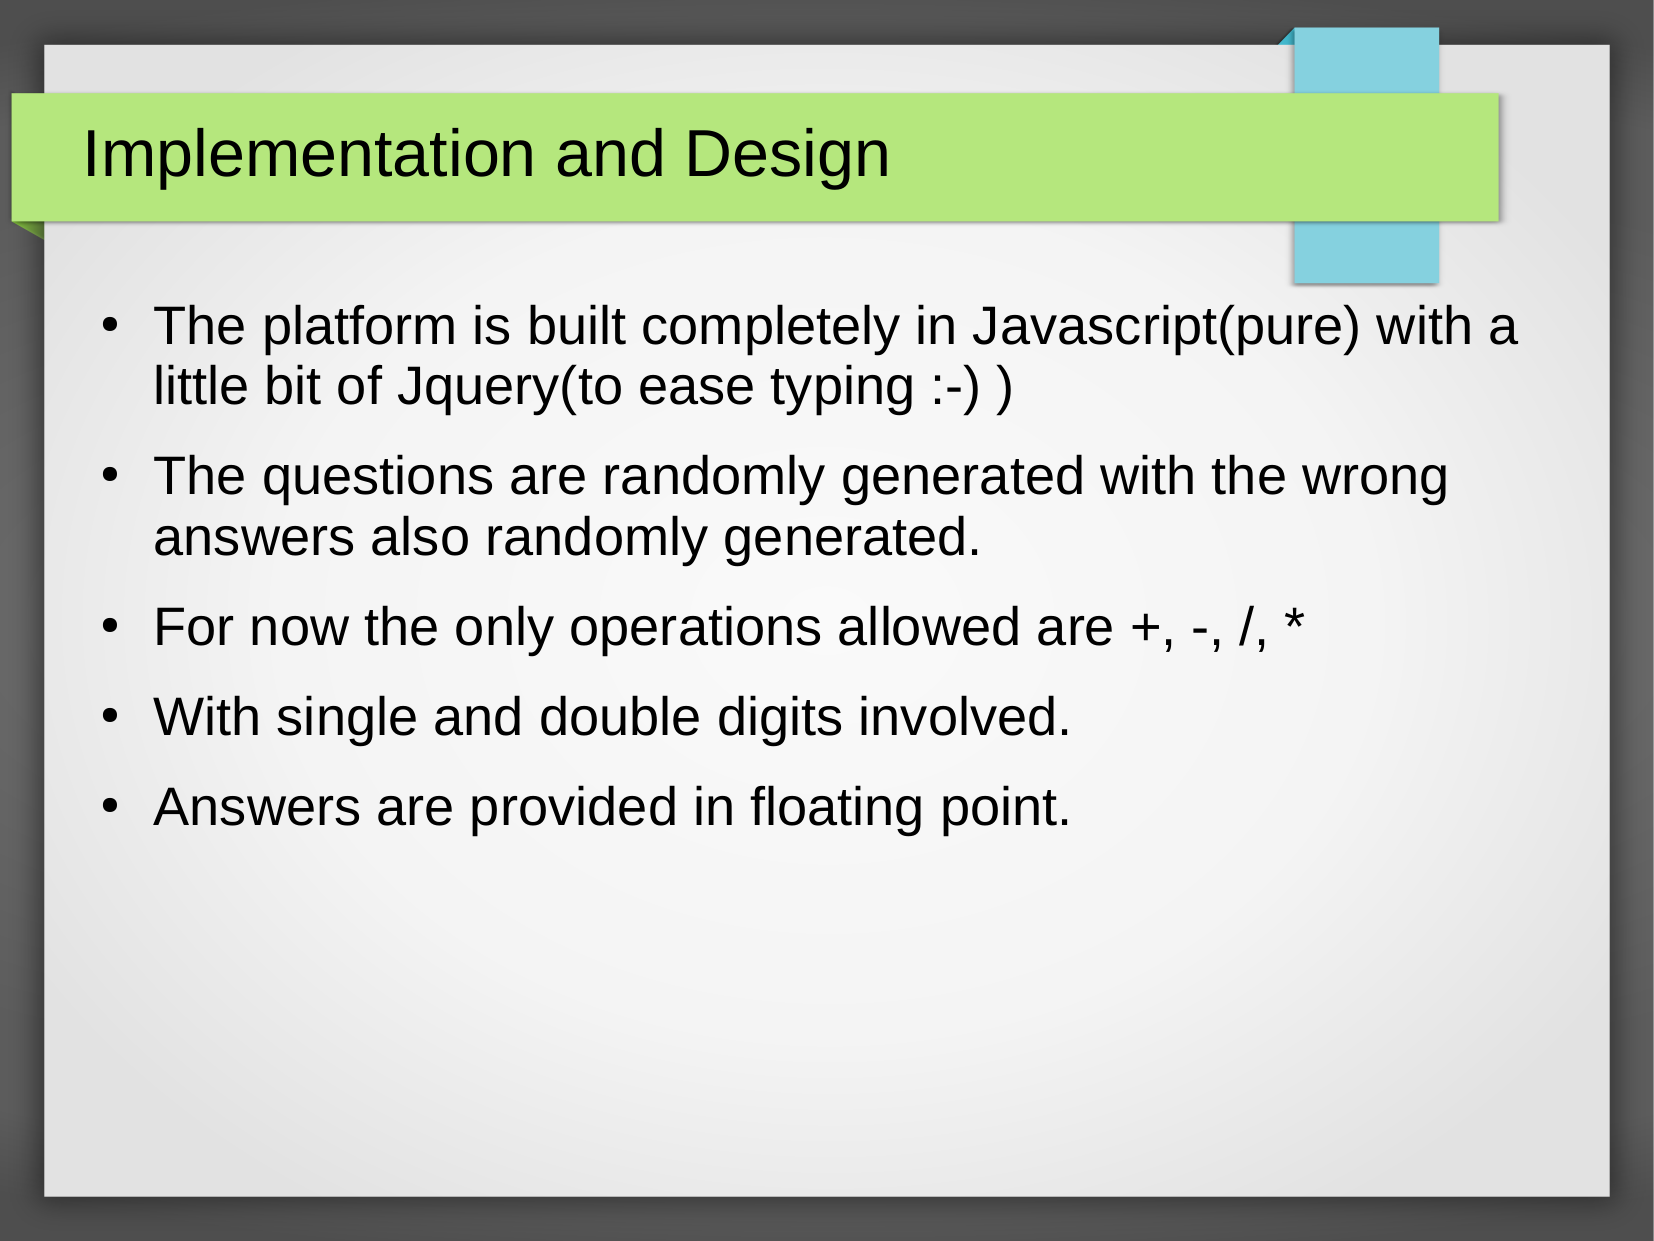

# Implementation and Design
The platform is built completely in Javascript(pure) with a little bit of Jquery(to ease typing :-) )
The questions are randomly generated with the wrong answers also randomly generated.
For now the only operations allowed are +, -, /, *
With single and double digits involved.
Answers are provided in floating point.